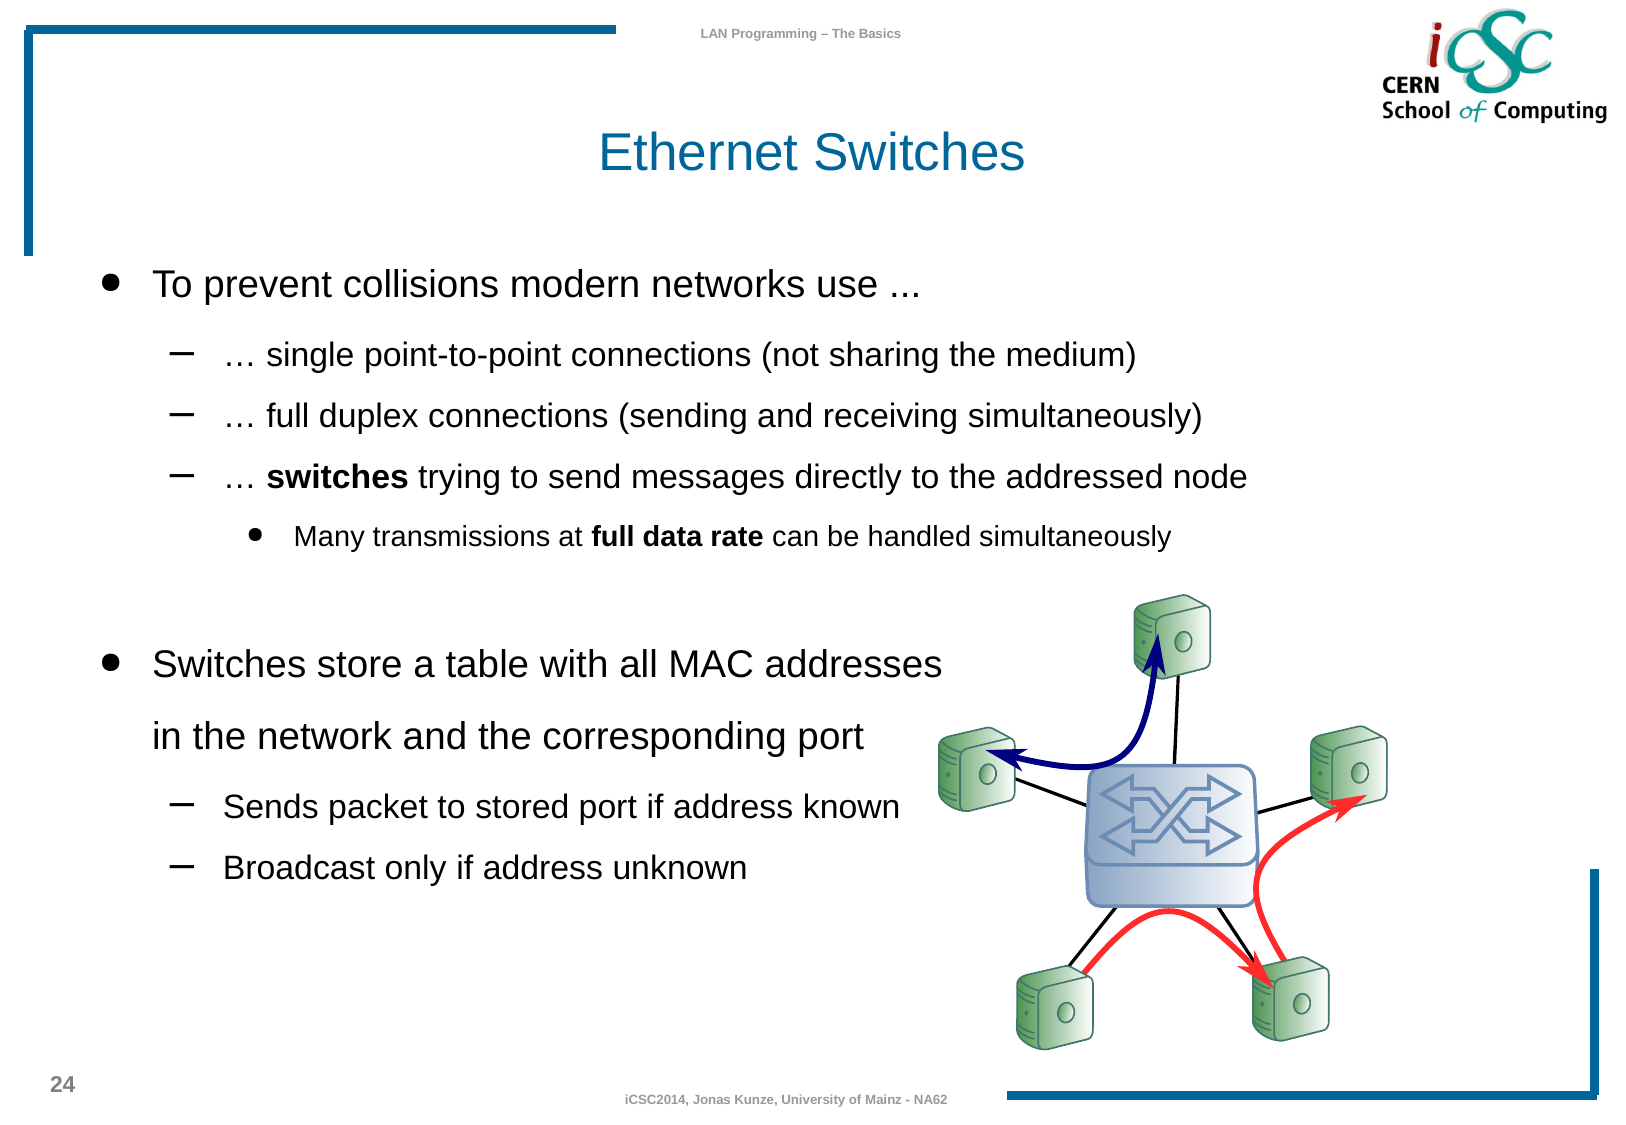

# Ethernet Switches
To prevent collisions modern networks use ...
… single point-to-point connections (not sharing the medium)
… full duplex connections (sending and receiving simultaneously)
… switches trying to send messages directly to the addressed node
Many transmissions at full data rate can be handled simultaneously
Switches store a table with all MAC addresses
in the network and the corresponding port
Sends packet to stored port if address known
Broadcast only if address unknown